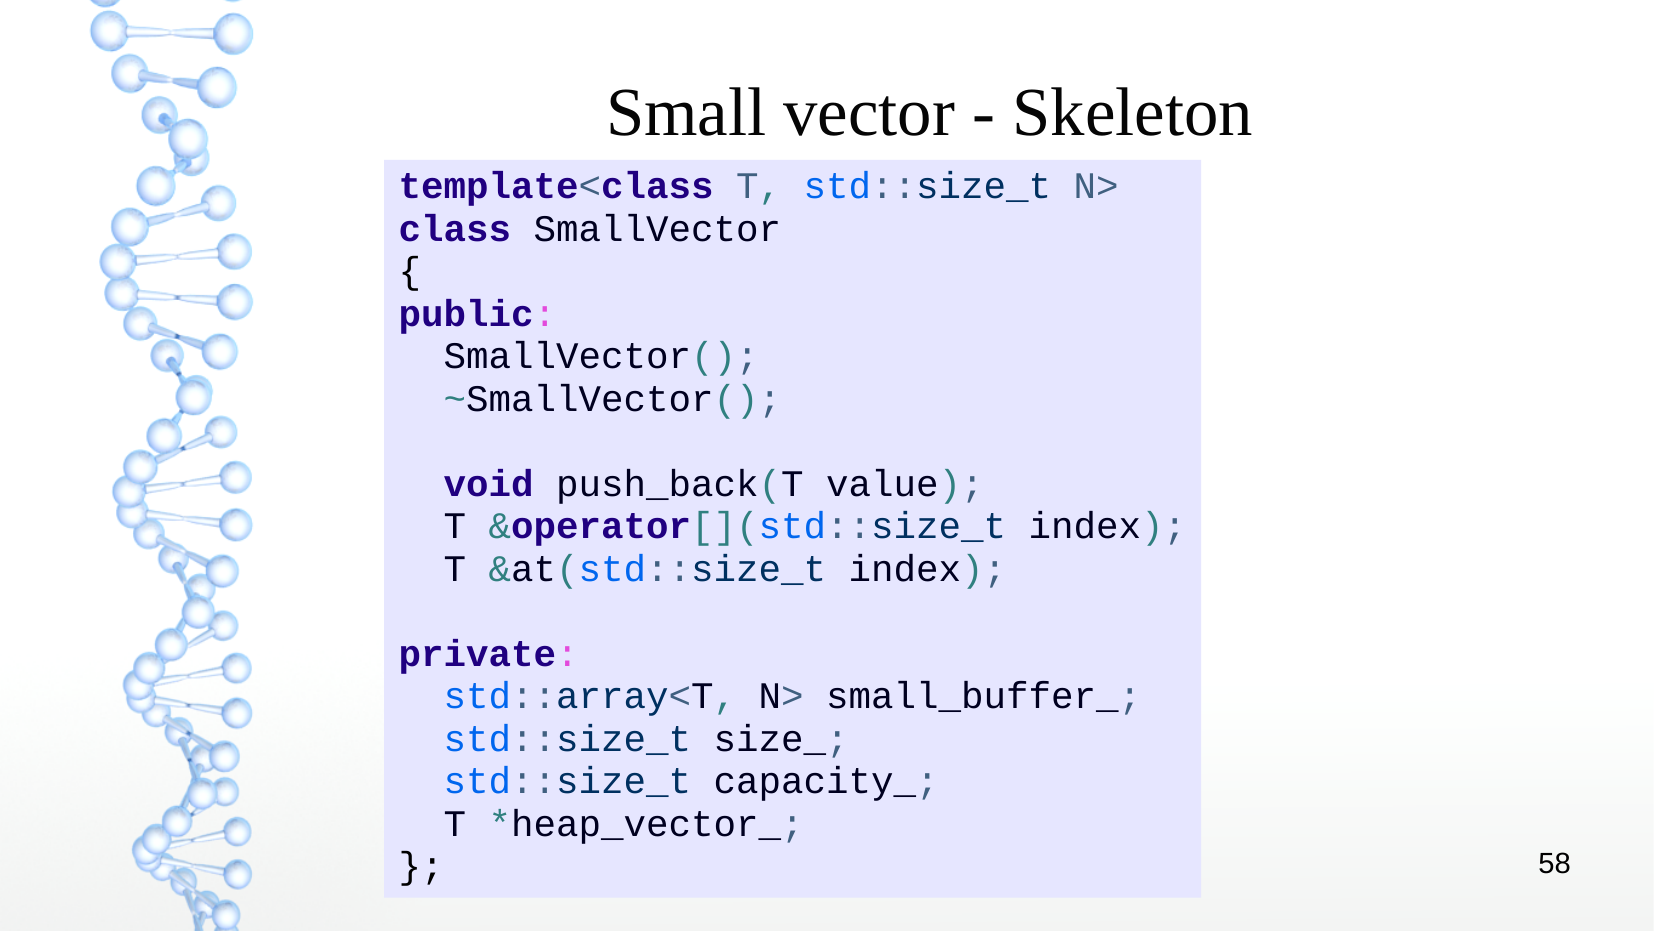

# Small vector - Skeleton
template<class T, std::size_t N>
class SmallVector
{
public:
 SmallVector();
 ~SmallVector();
 void push_back(T value);
 T &operator[](std::size_t index);
 T &at(std::size_t index);
private:
 std::array<T, N> small_buffer_;
 std::size_t size_;
 std::size_t capacity_;
 T *heap_vector_;
};
58